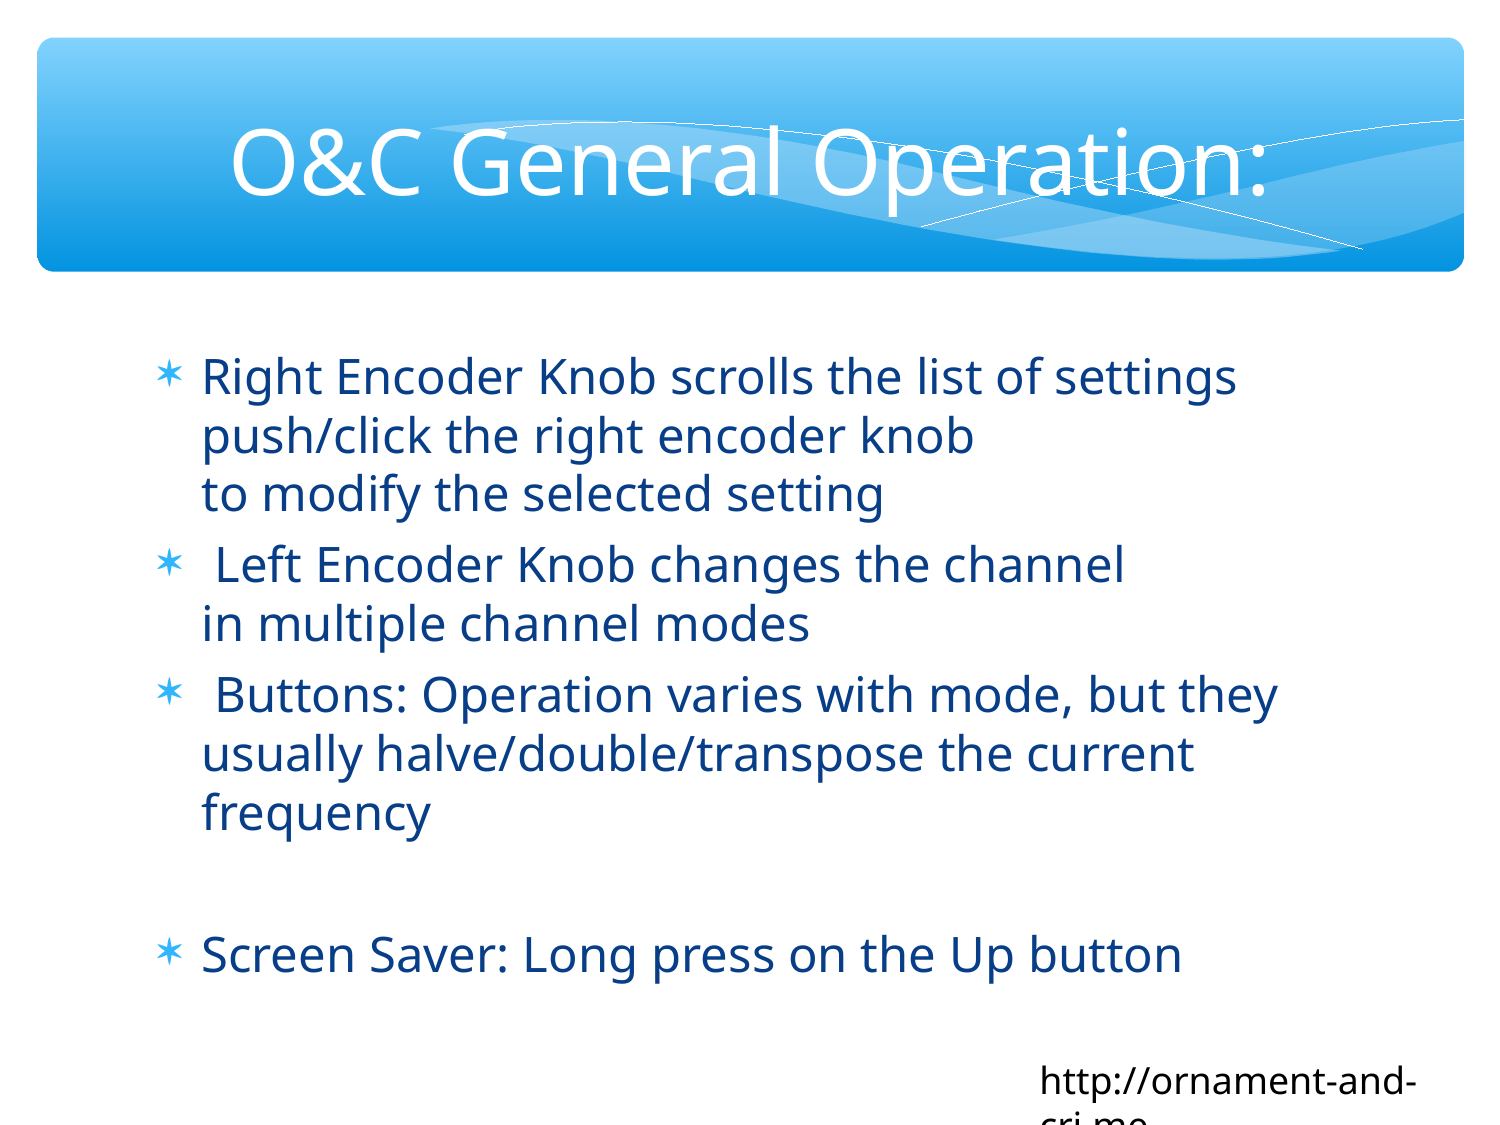

# O&C General Operation:
Right Encoder Knob scrolls the list of settings
push/click the right encoder knob
to modify the selected setting
 Left Encoder Knob changes the channel
in multiple channel modes
 Buttons: Operation varies with mode, but they usually halve/double/transpose the current frequency
Screen Saver: Long press on the Up button
http://ornament-and-cri.me